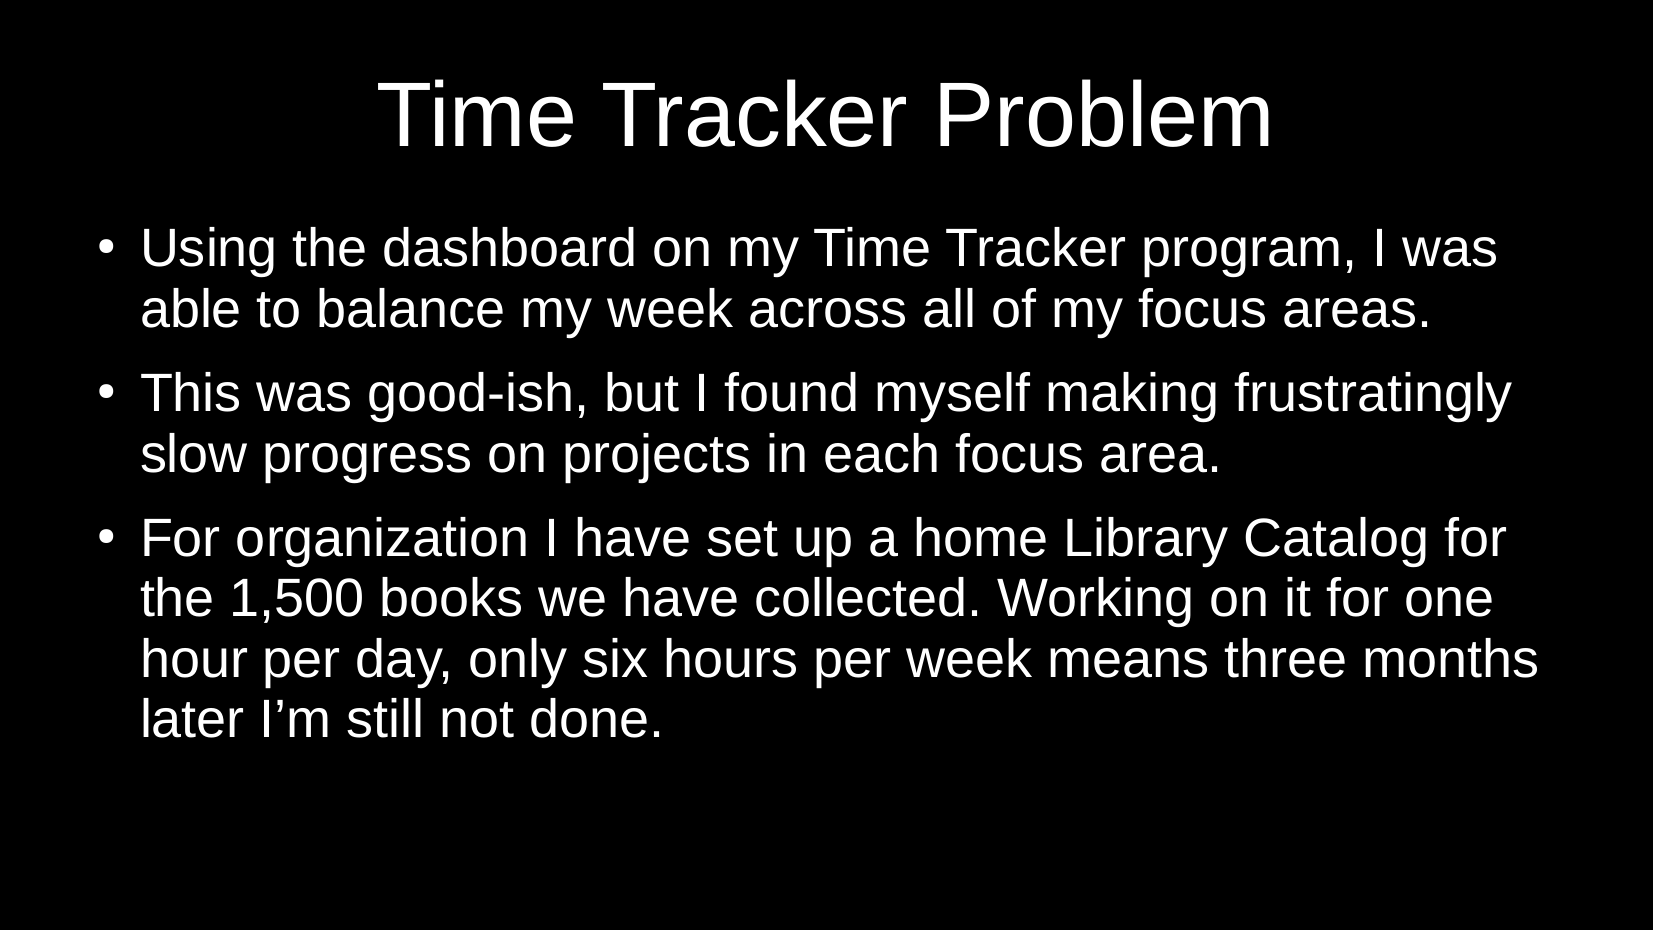

# Time Tracker Problem
Using the dashboard on my Time Tracker program, I was able to balance my week across all of my focus areas.
This was good-ish, but I found myself making frustratingly slow progress on projects in each focus area.
For organization I have set up a home Library Catalog for the 1,500 books we have collected. Working on it for one hour per day, only six hours per week means three months later I’m still not done.